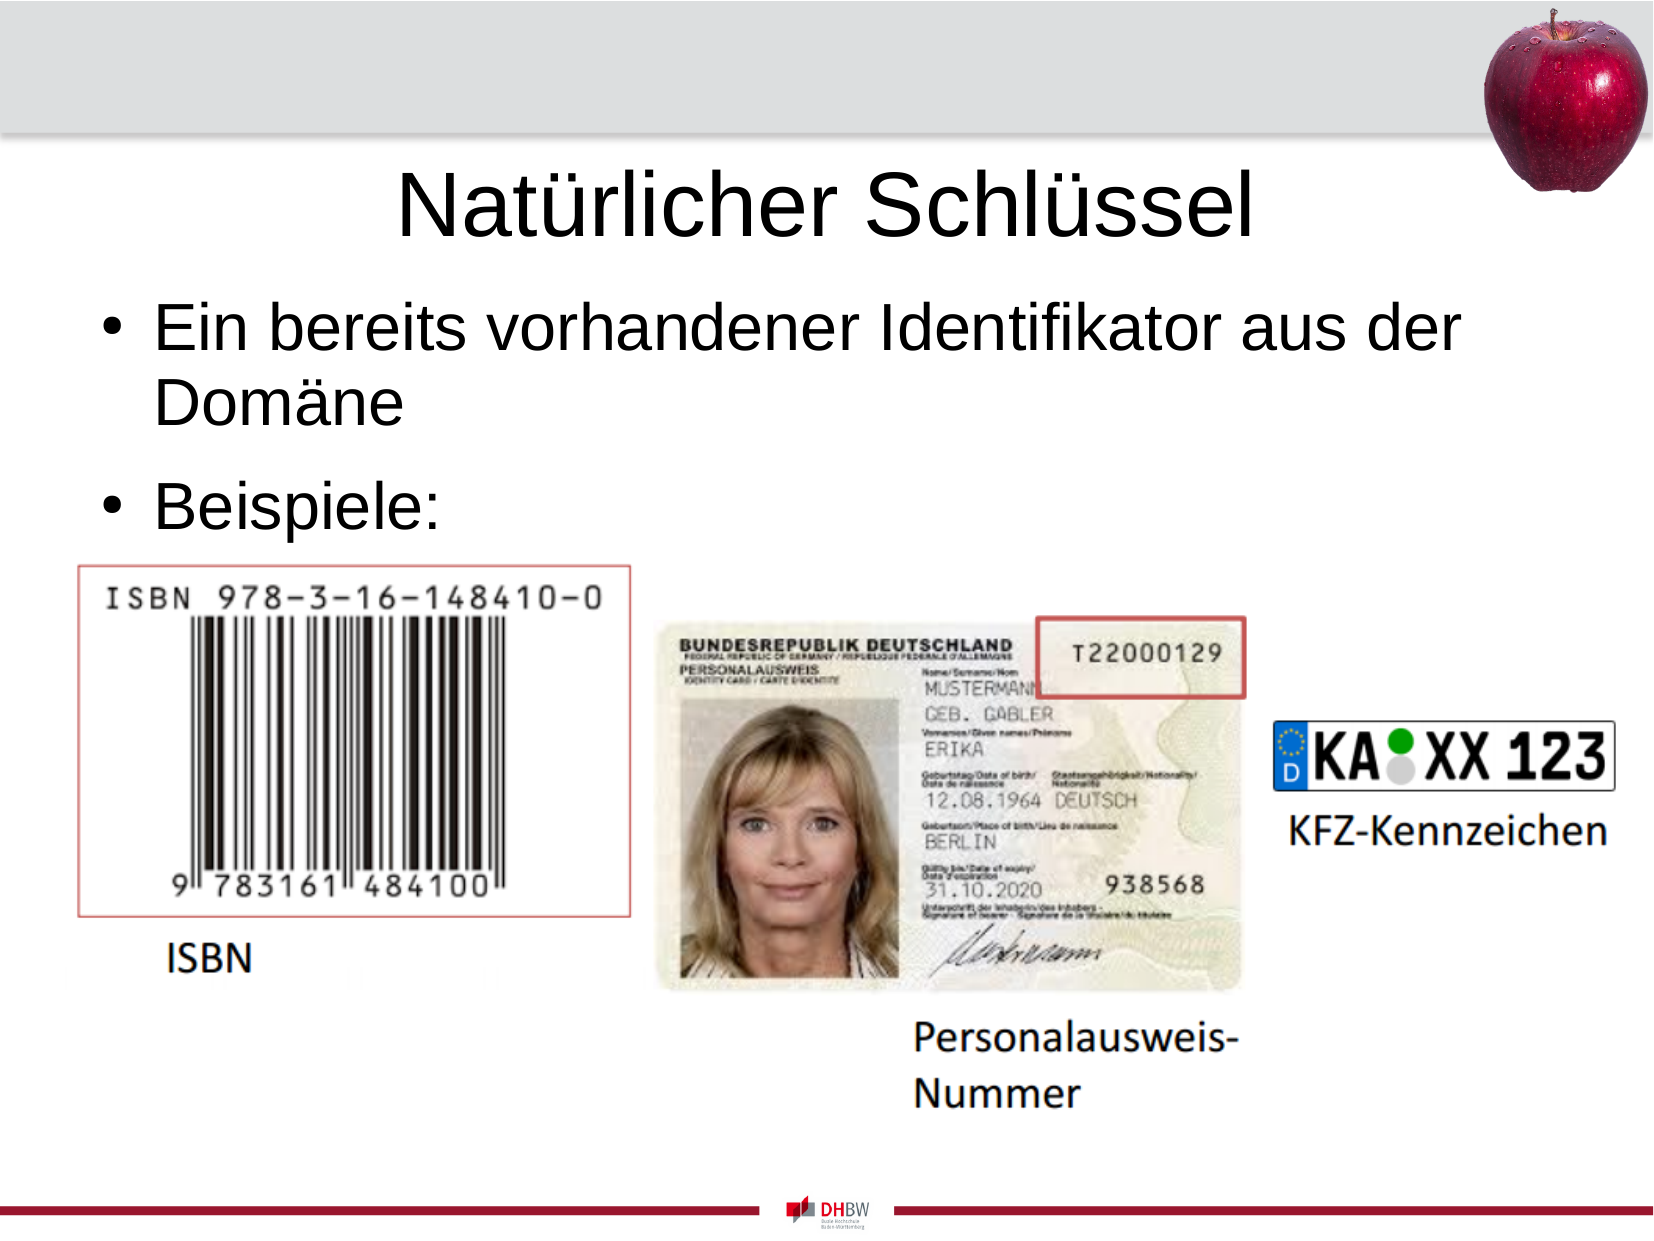

Natürlicher Schlüssel
# Ein bereits vorhandener Identifikator aus der Domäne
Beispiele: